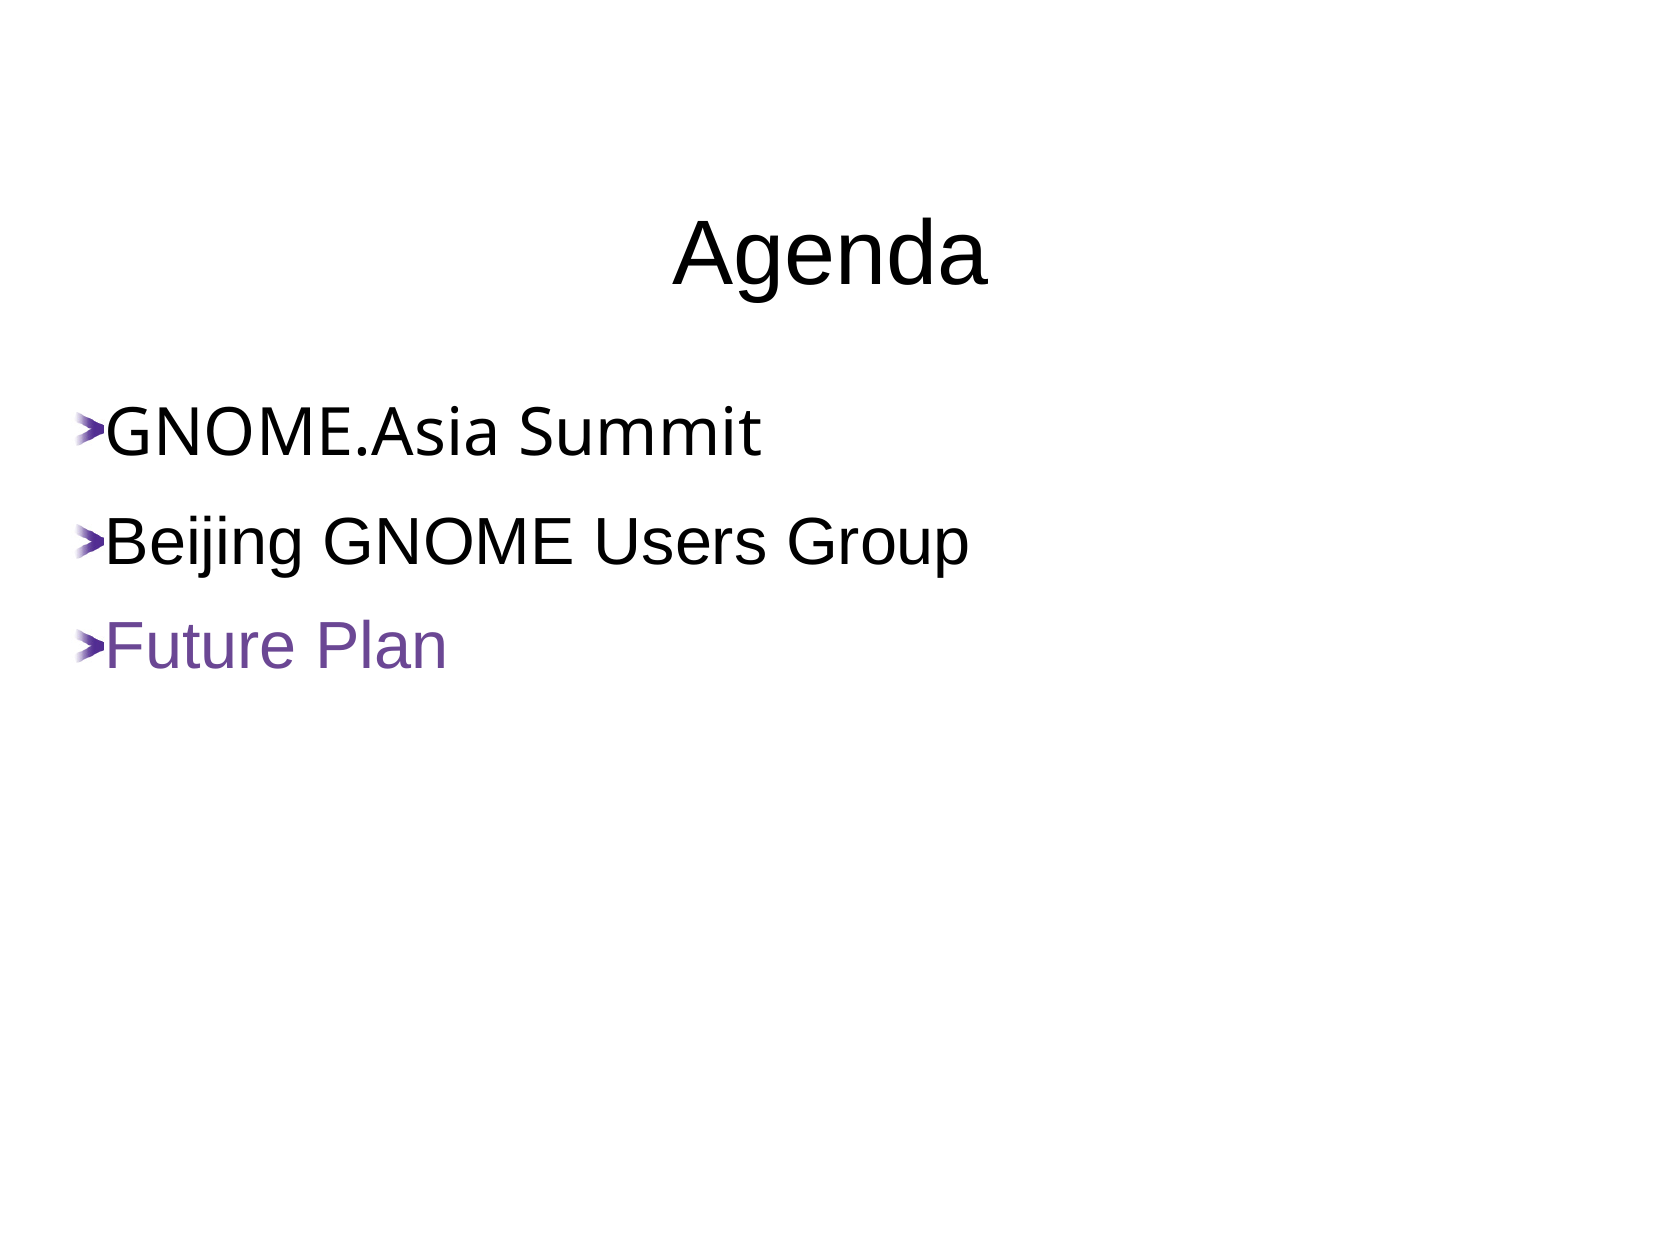

# Agenda
GNOME.Asia Summit
Beijing GNOME Users Group
Future Plan